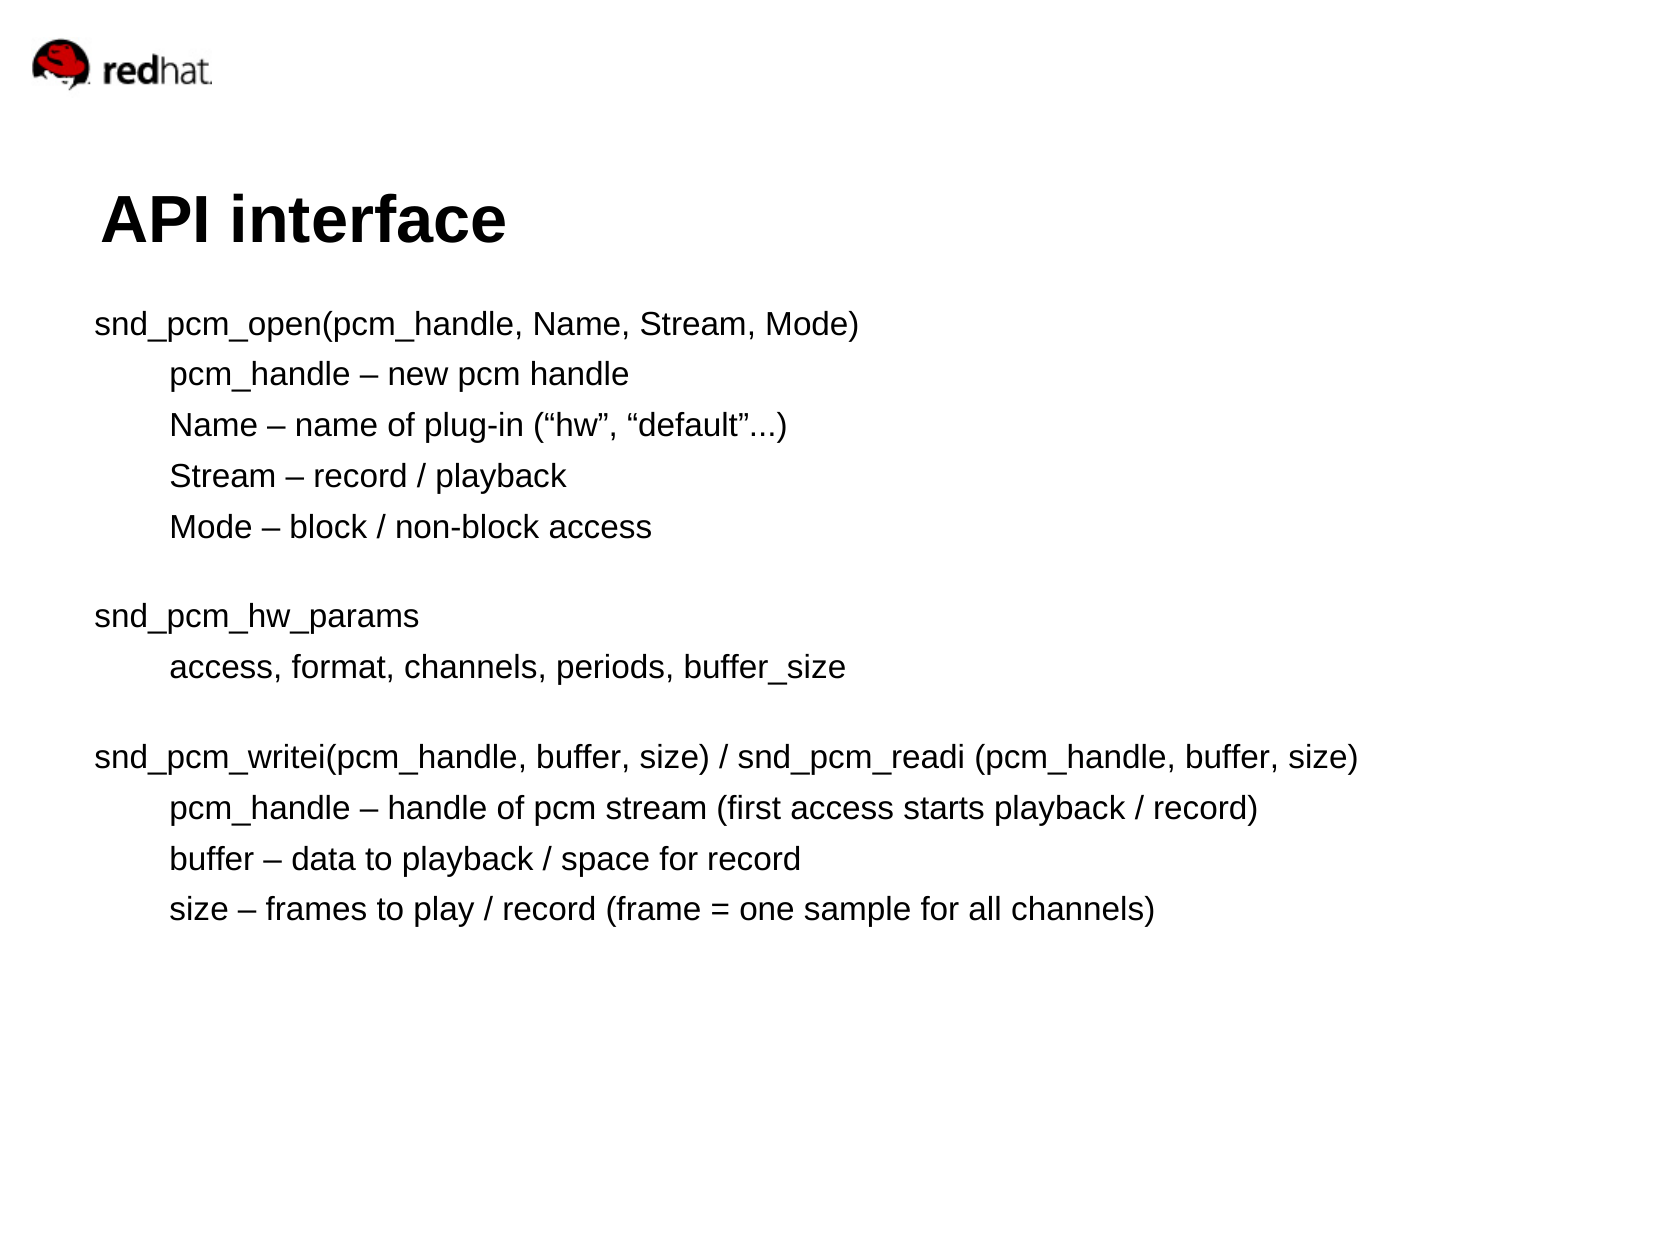

# API interface
snd_pcm_open(pcm_handle, Name, Stream, Mode)
pcm_handle – new pcm handle
Name – name of plug-in (“hw”, “default”...)
Stream – record / playback
Mode – block / non-block access
snd_pcm_hw_params
access, format, channels, periods, buffer_size
snd_pcm_writei(pcm_handle, buffer, size) / snd_pcm_readi (pcm_handle, buffer, size)
pcm_handle – handle of pcm stream (first access starts playback / record)
buffer – data to playback / space for record
size – frames to play / record (frame = one sample for all channels)